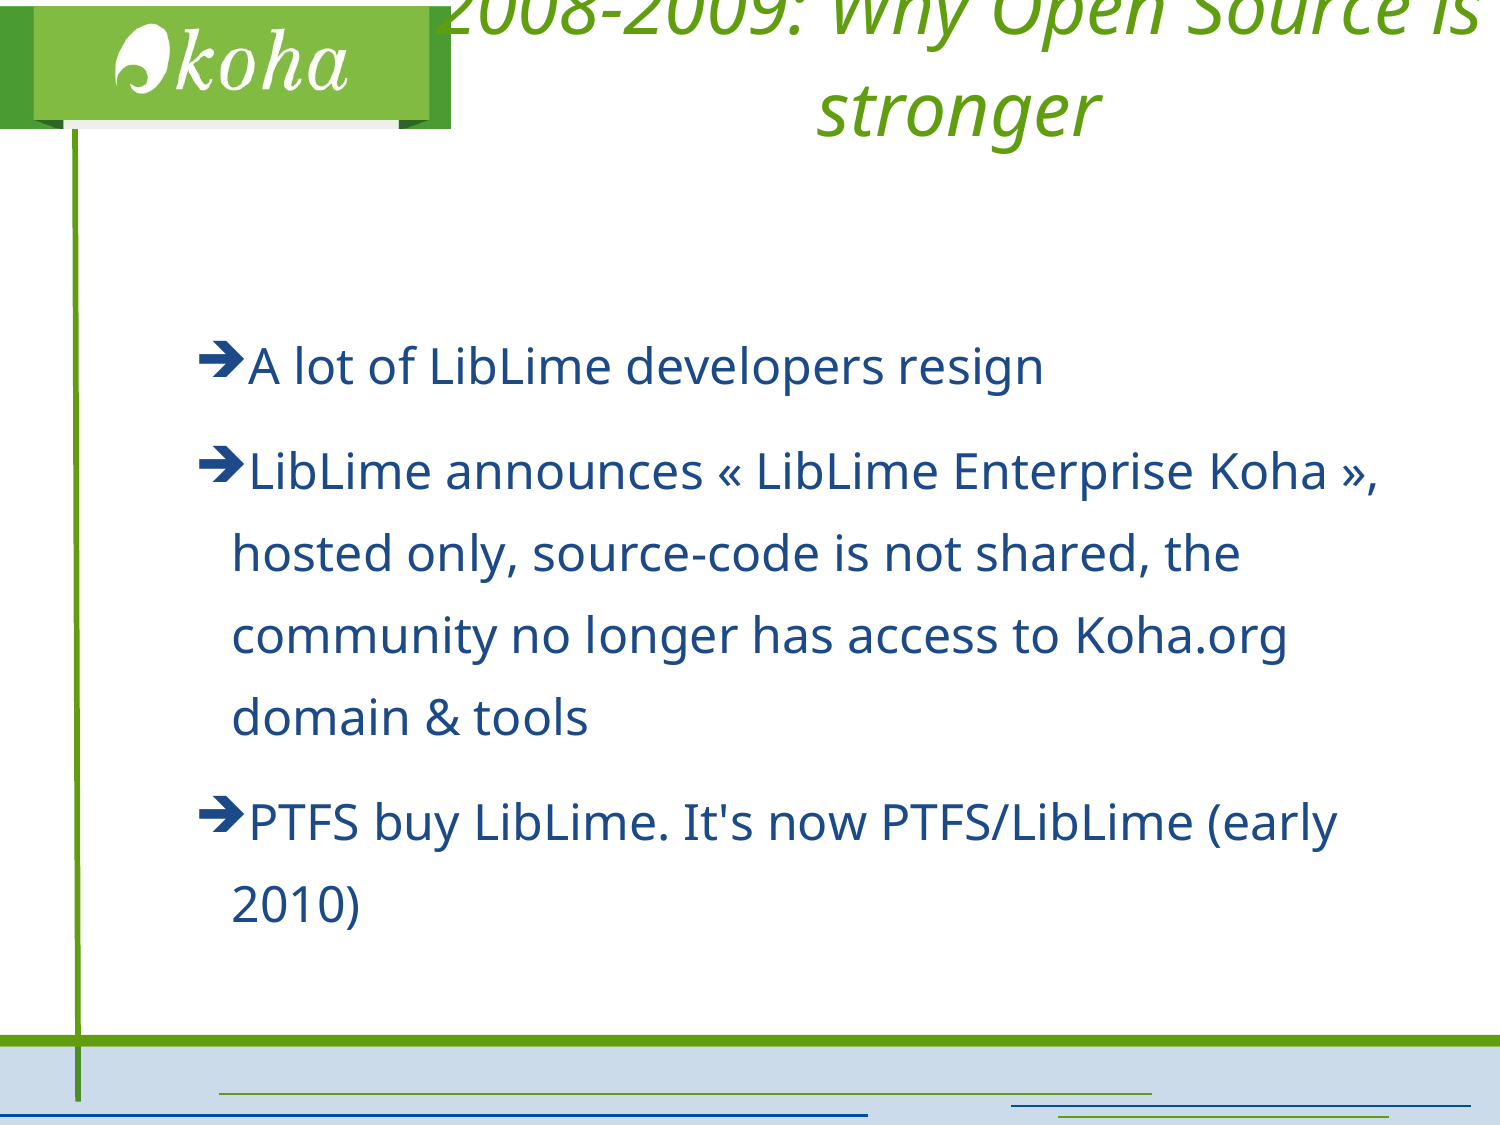

# 2008-2009: Why Open Source is stronger
A lot of LibLime developers resign
LibLime announces « LibLime Enterprise Koha », hosted only, source-code is not shared, the community no longer has access to Koha.org domain & tools
PTFS buy LibLime. It's now PTFS/LibLime (early 2010)